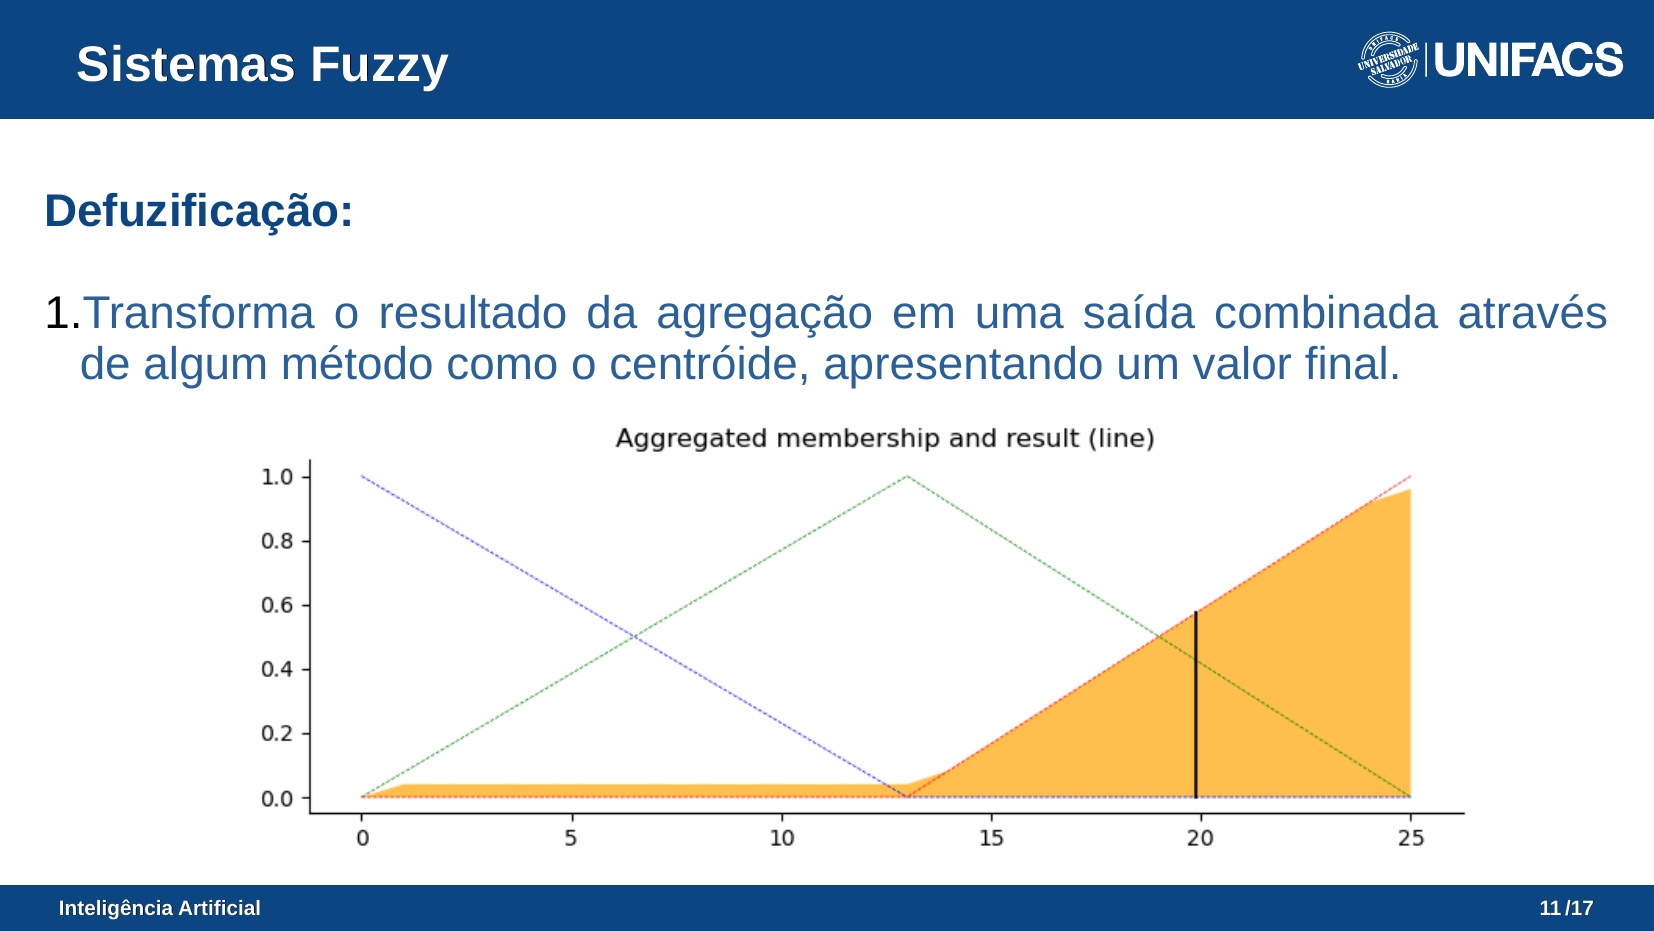

Sistemas Fuzzy
Defuzificação:
Transforma o resultado da agregação em uma saída combinada através de algum método como o centróide, apresentando um valor final.